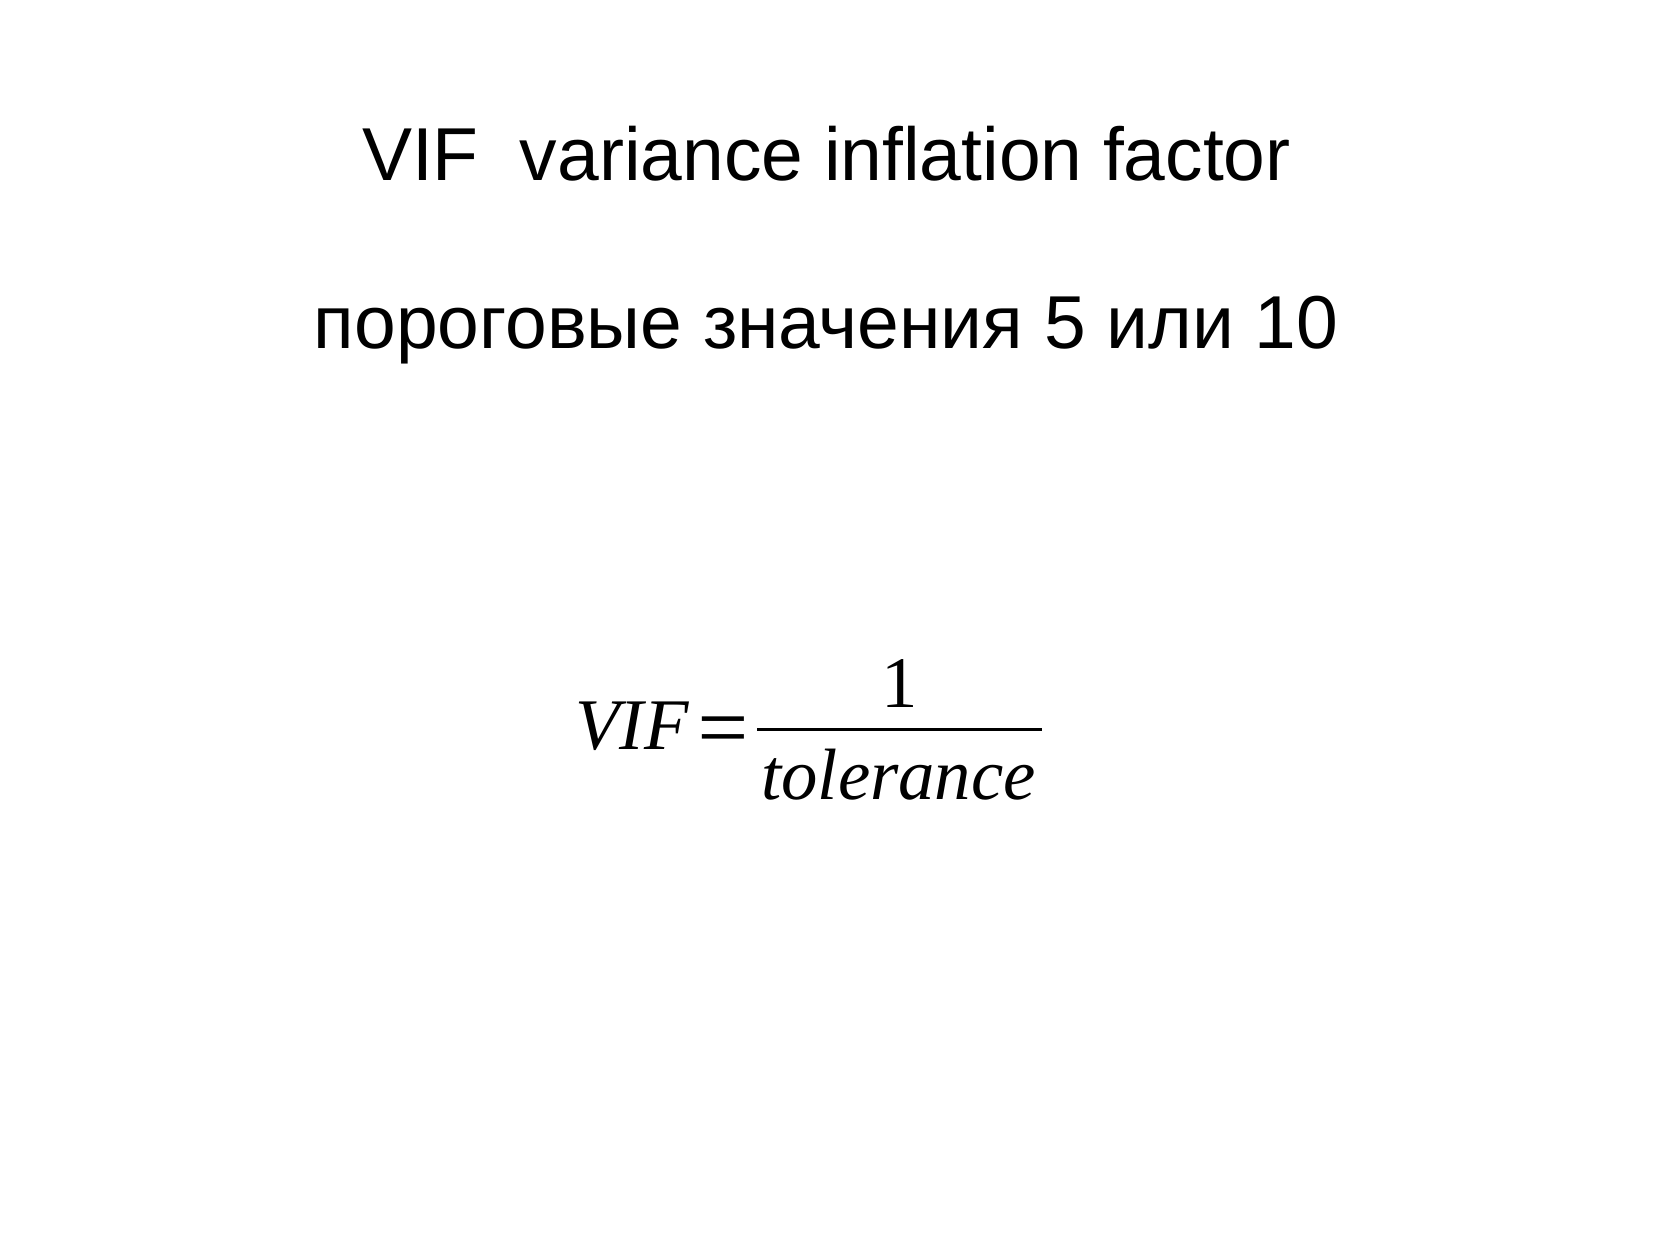

# VIF variance inflation factor пороговые значения 5 или 10